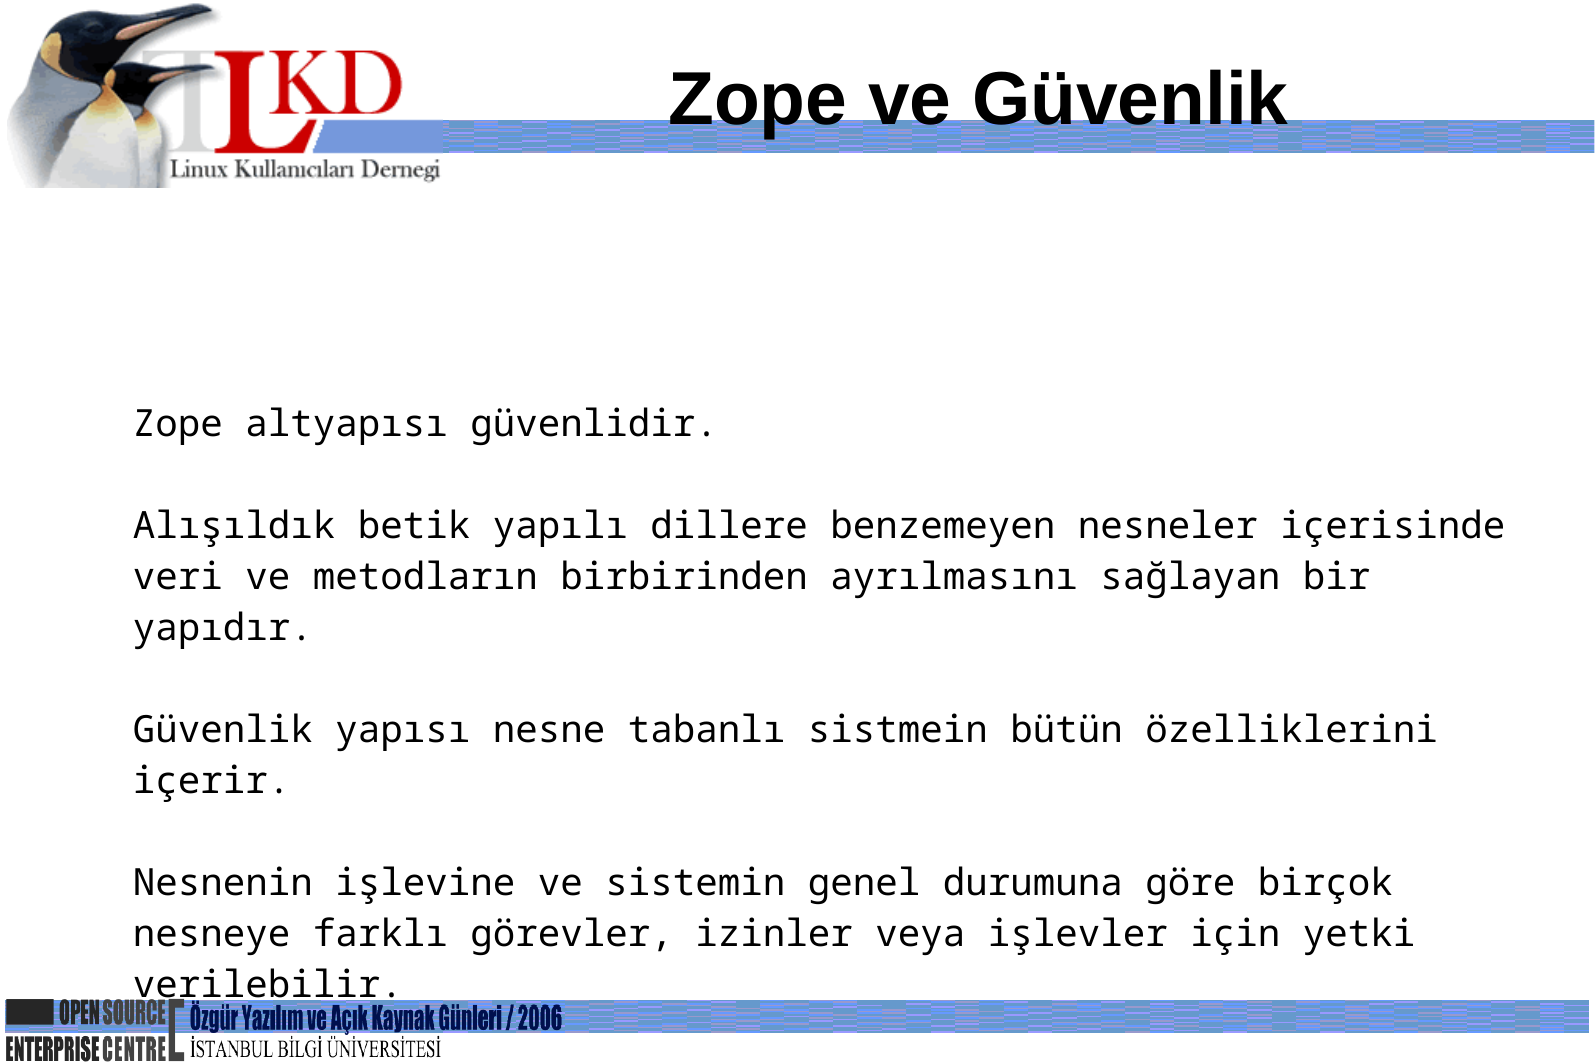

# Zope ve Güvenlik
Zope altyapısı güvenlidir.
Alışıldık betik yapılı dillere benzemeyen nesneler içerisinde veri ve metodların birbirinden ayrılmasını sağlayan bir yapıdır.
Güvenlik yapısı nesne tabanlı sistmein bütün özelliklerini içerir.
Nesnenin işlevine ve sistemin genel durumuna göre birçok nesneye farklı görevler, izinler veya işlevler için yetki verilebilir.